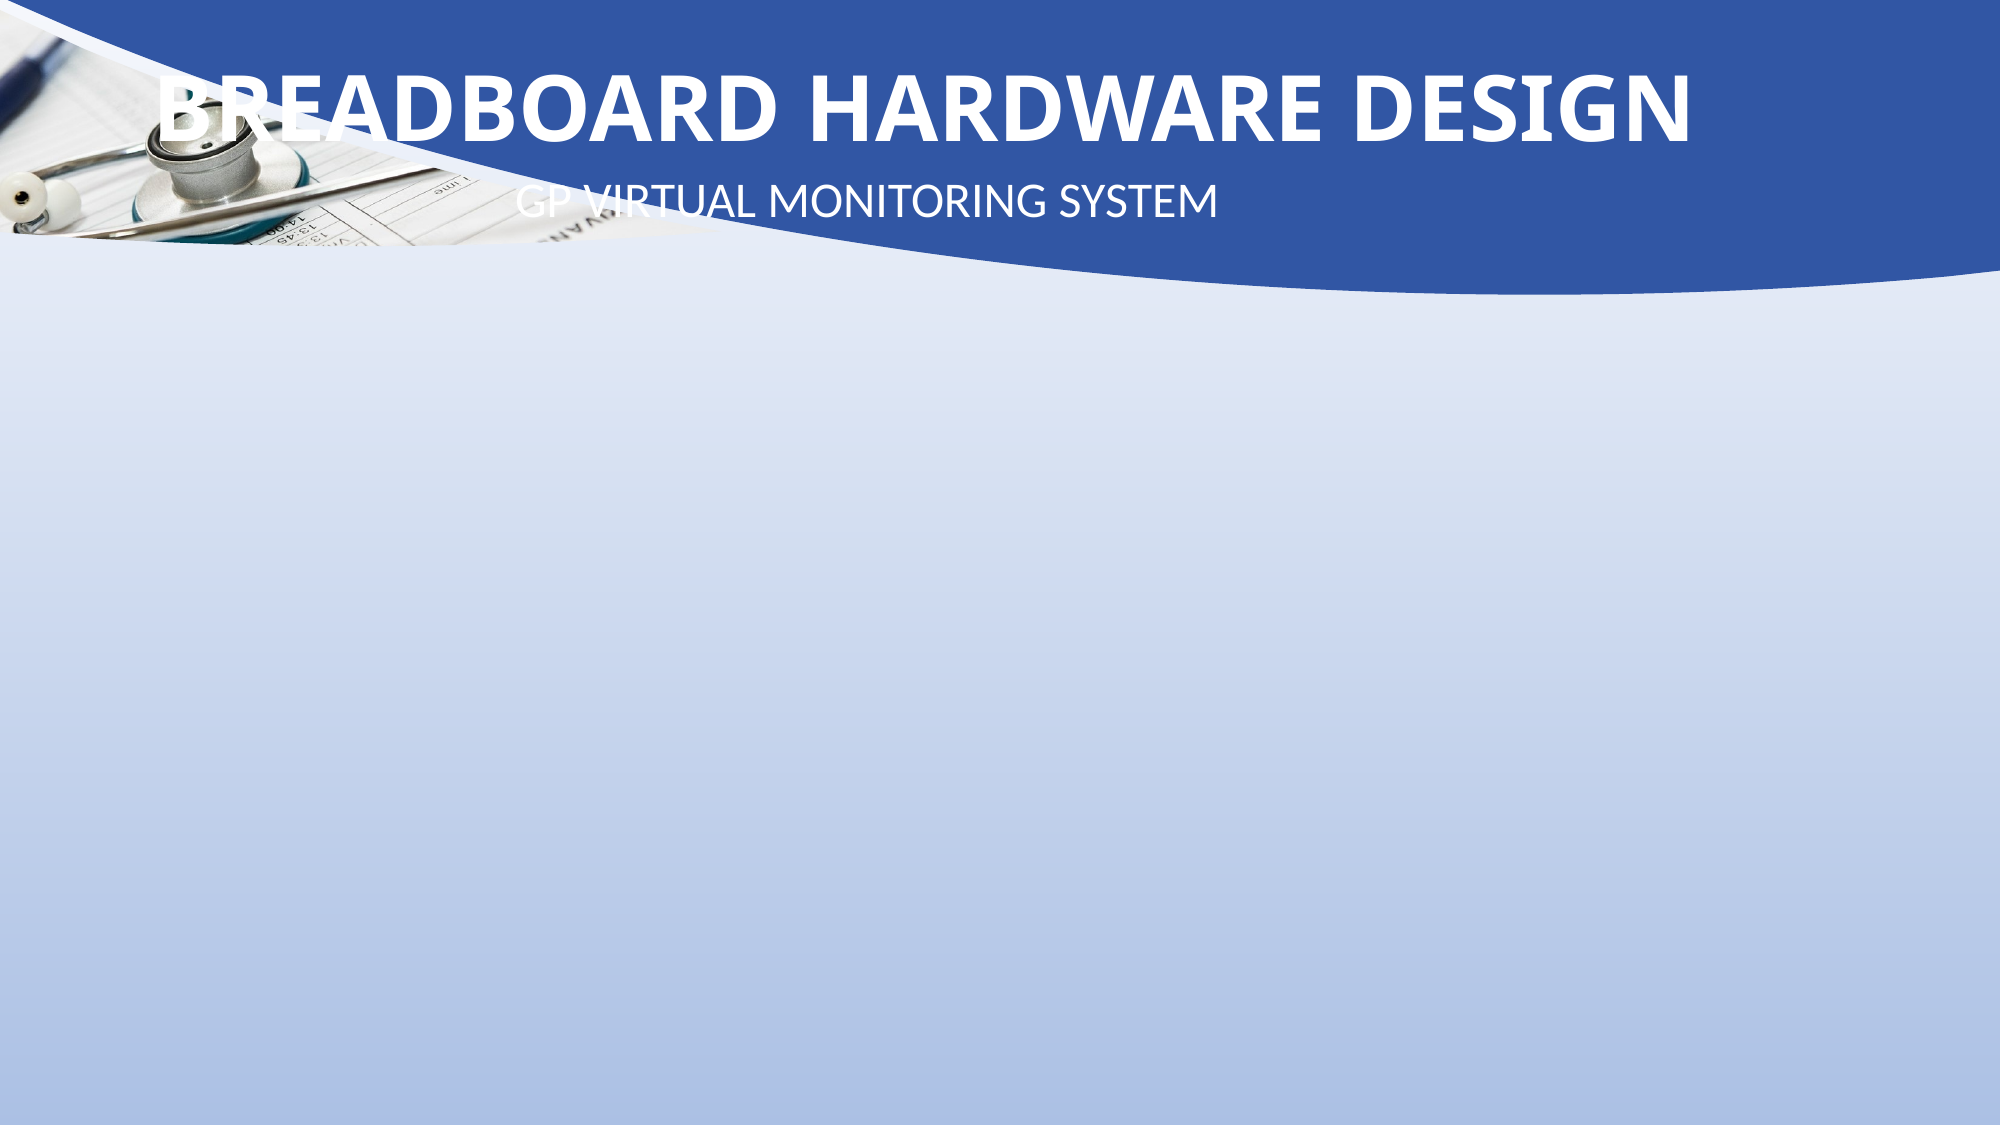

BREADBOARD HARDWARE DESIGN
GP VIRTUAL MONITORING SYSTEM
#